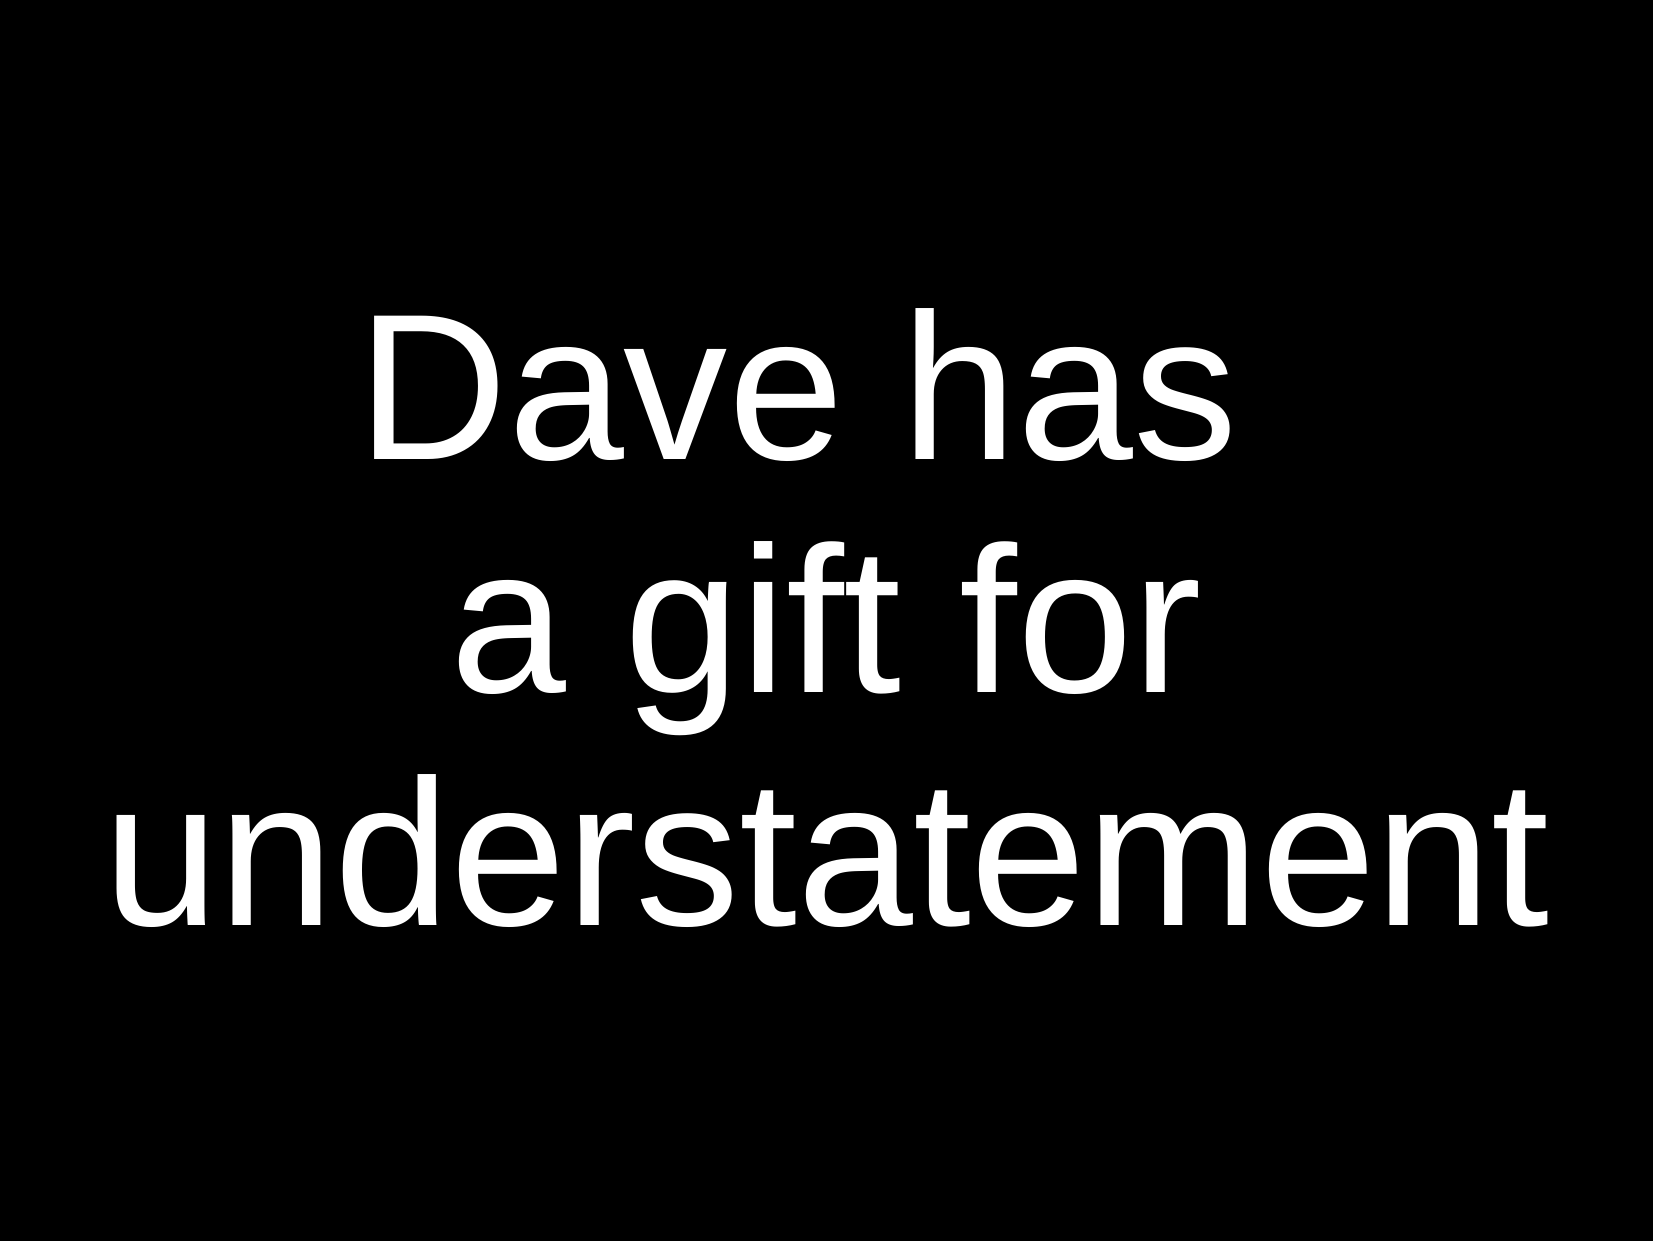

# Dave has a gift for understatement